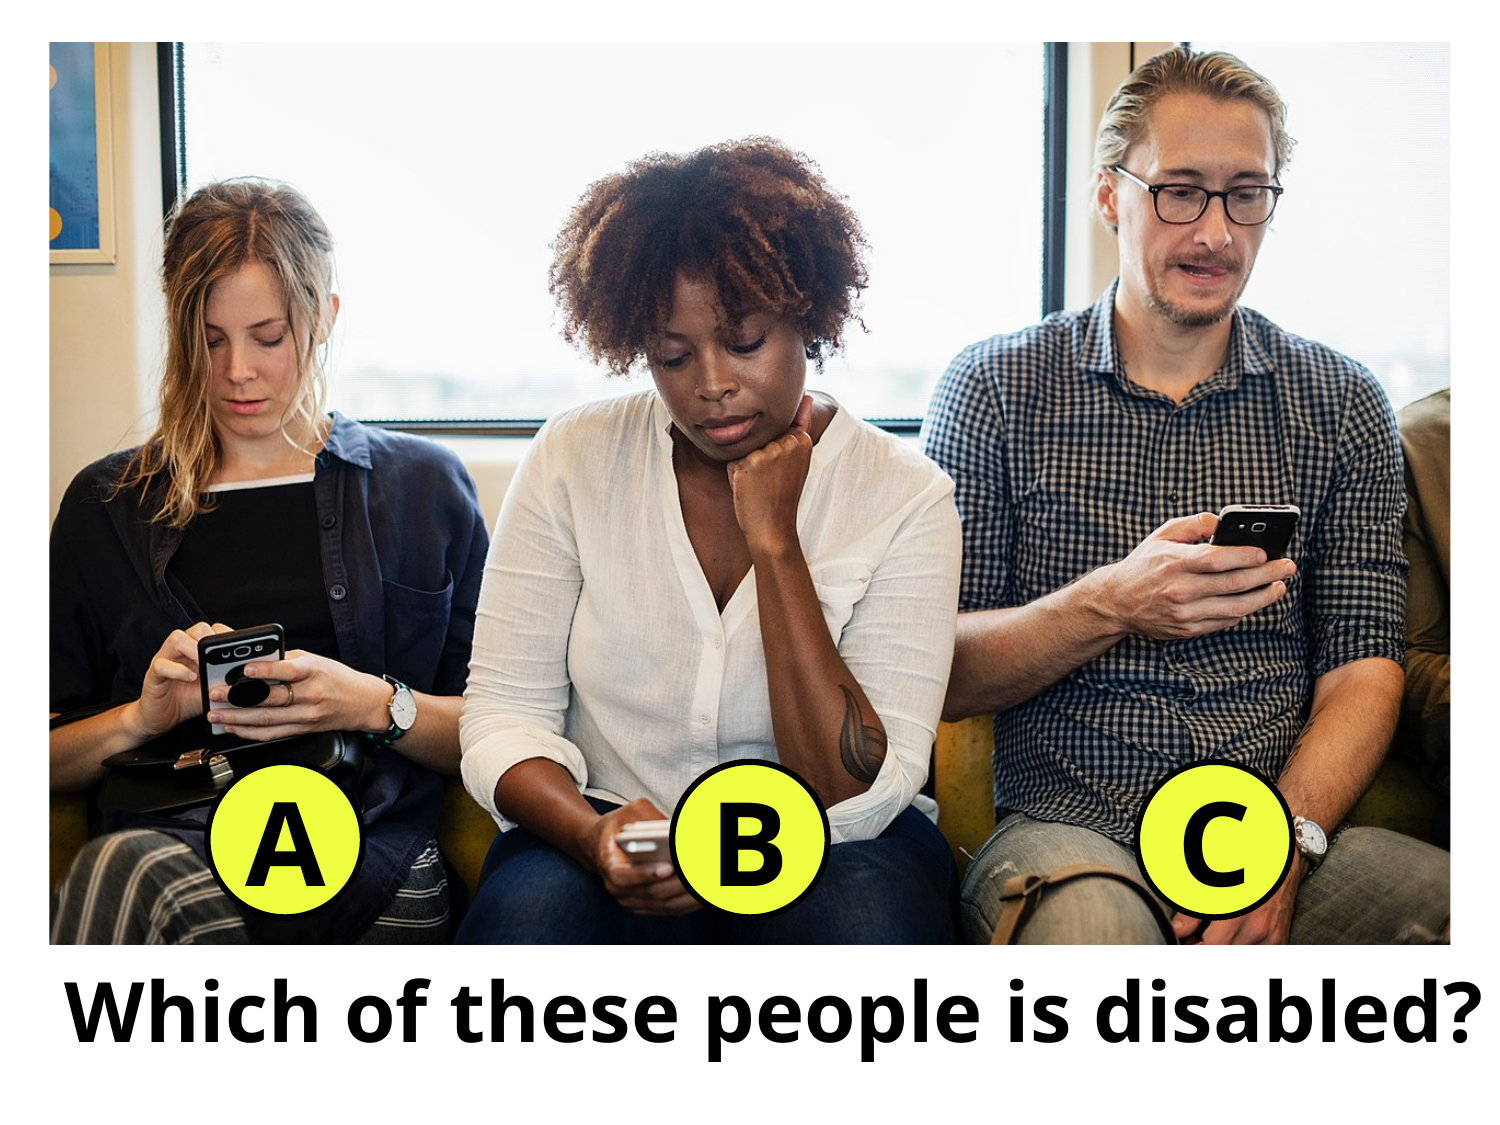

A
B
C
Which of these people is disabled?